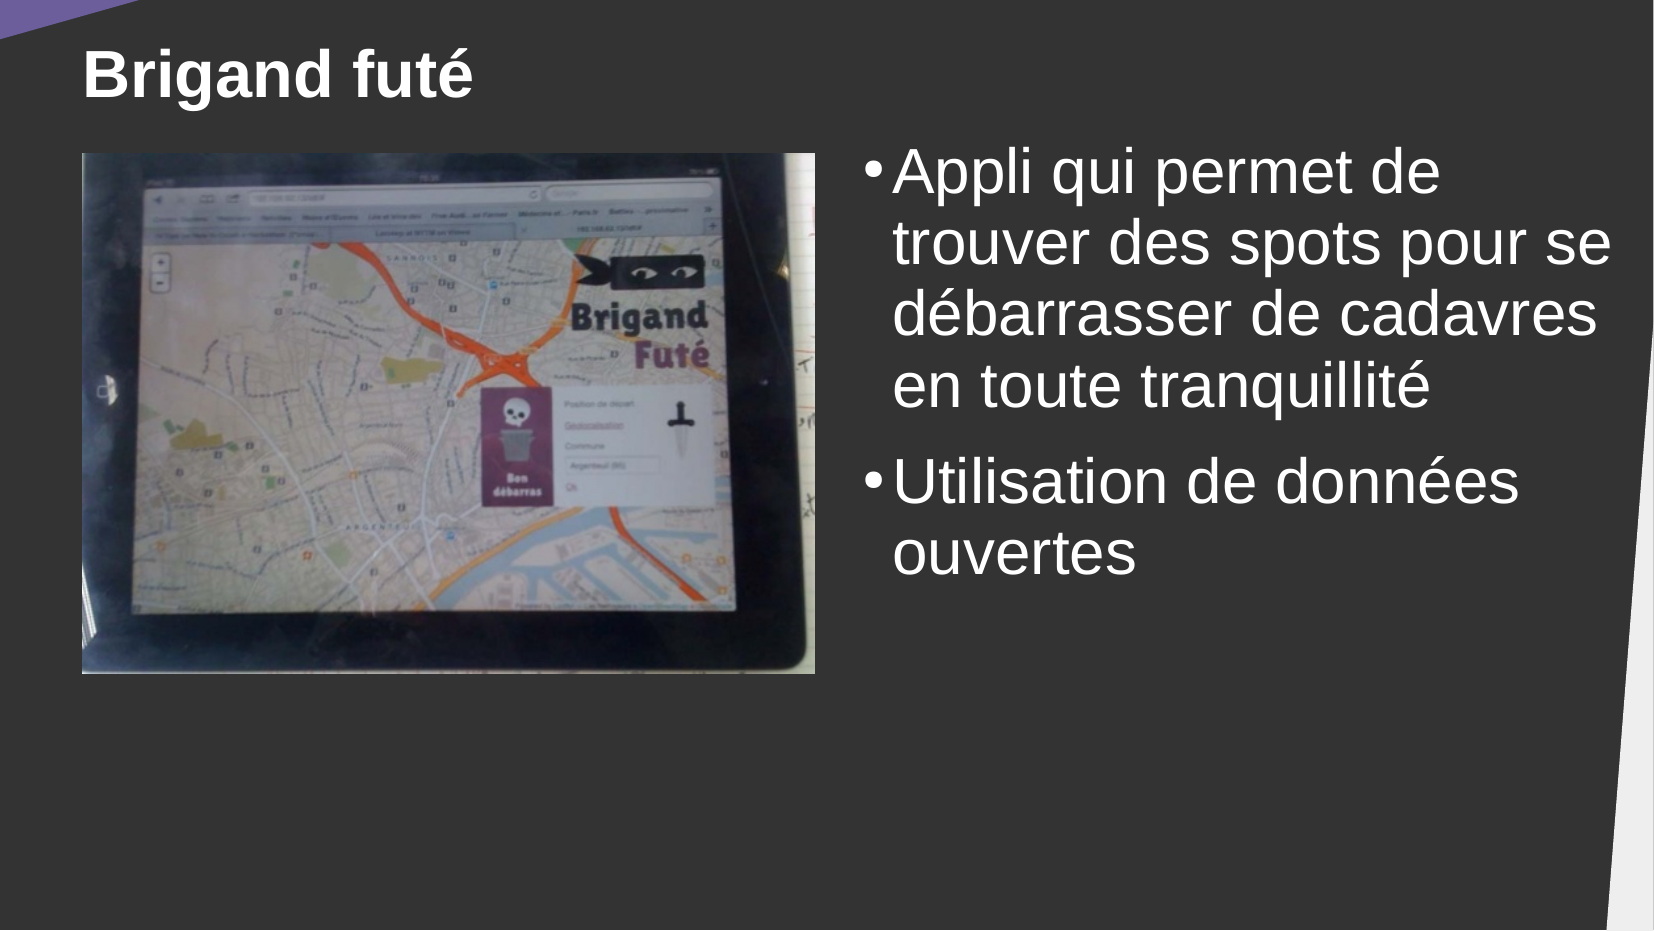

# Brigand futé
Appli qui permet de trouver des spots pour se débarrasser de cadavres en toute tranquillité
Utilisation de données ouvertes